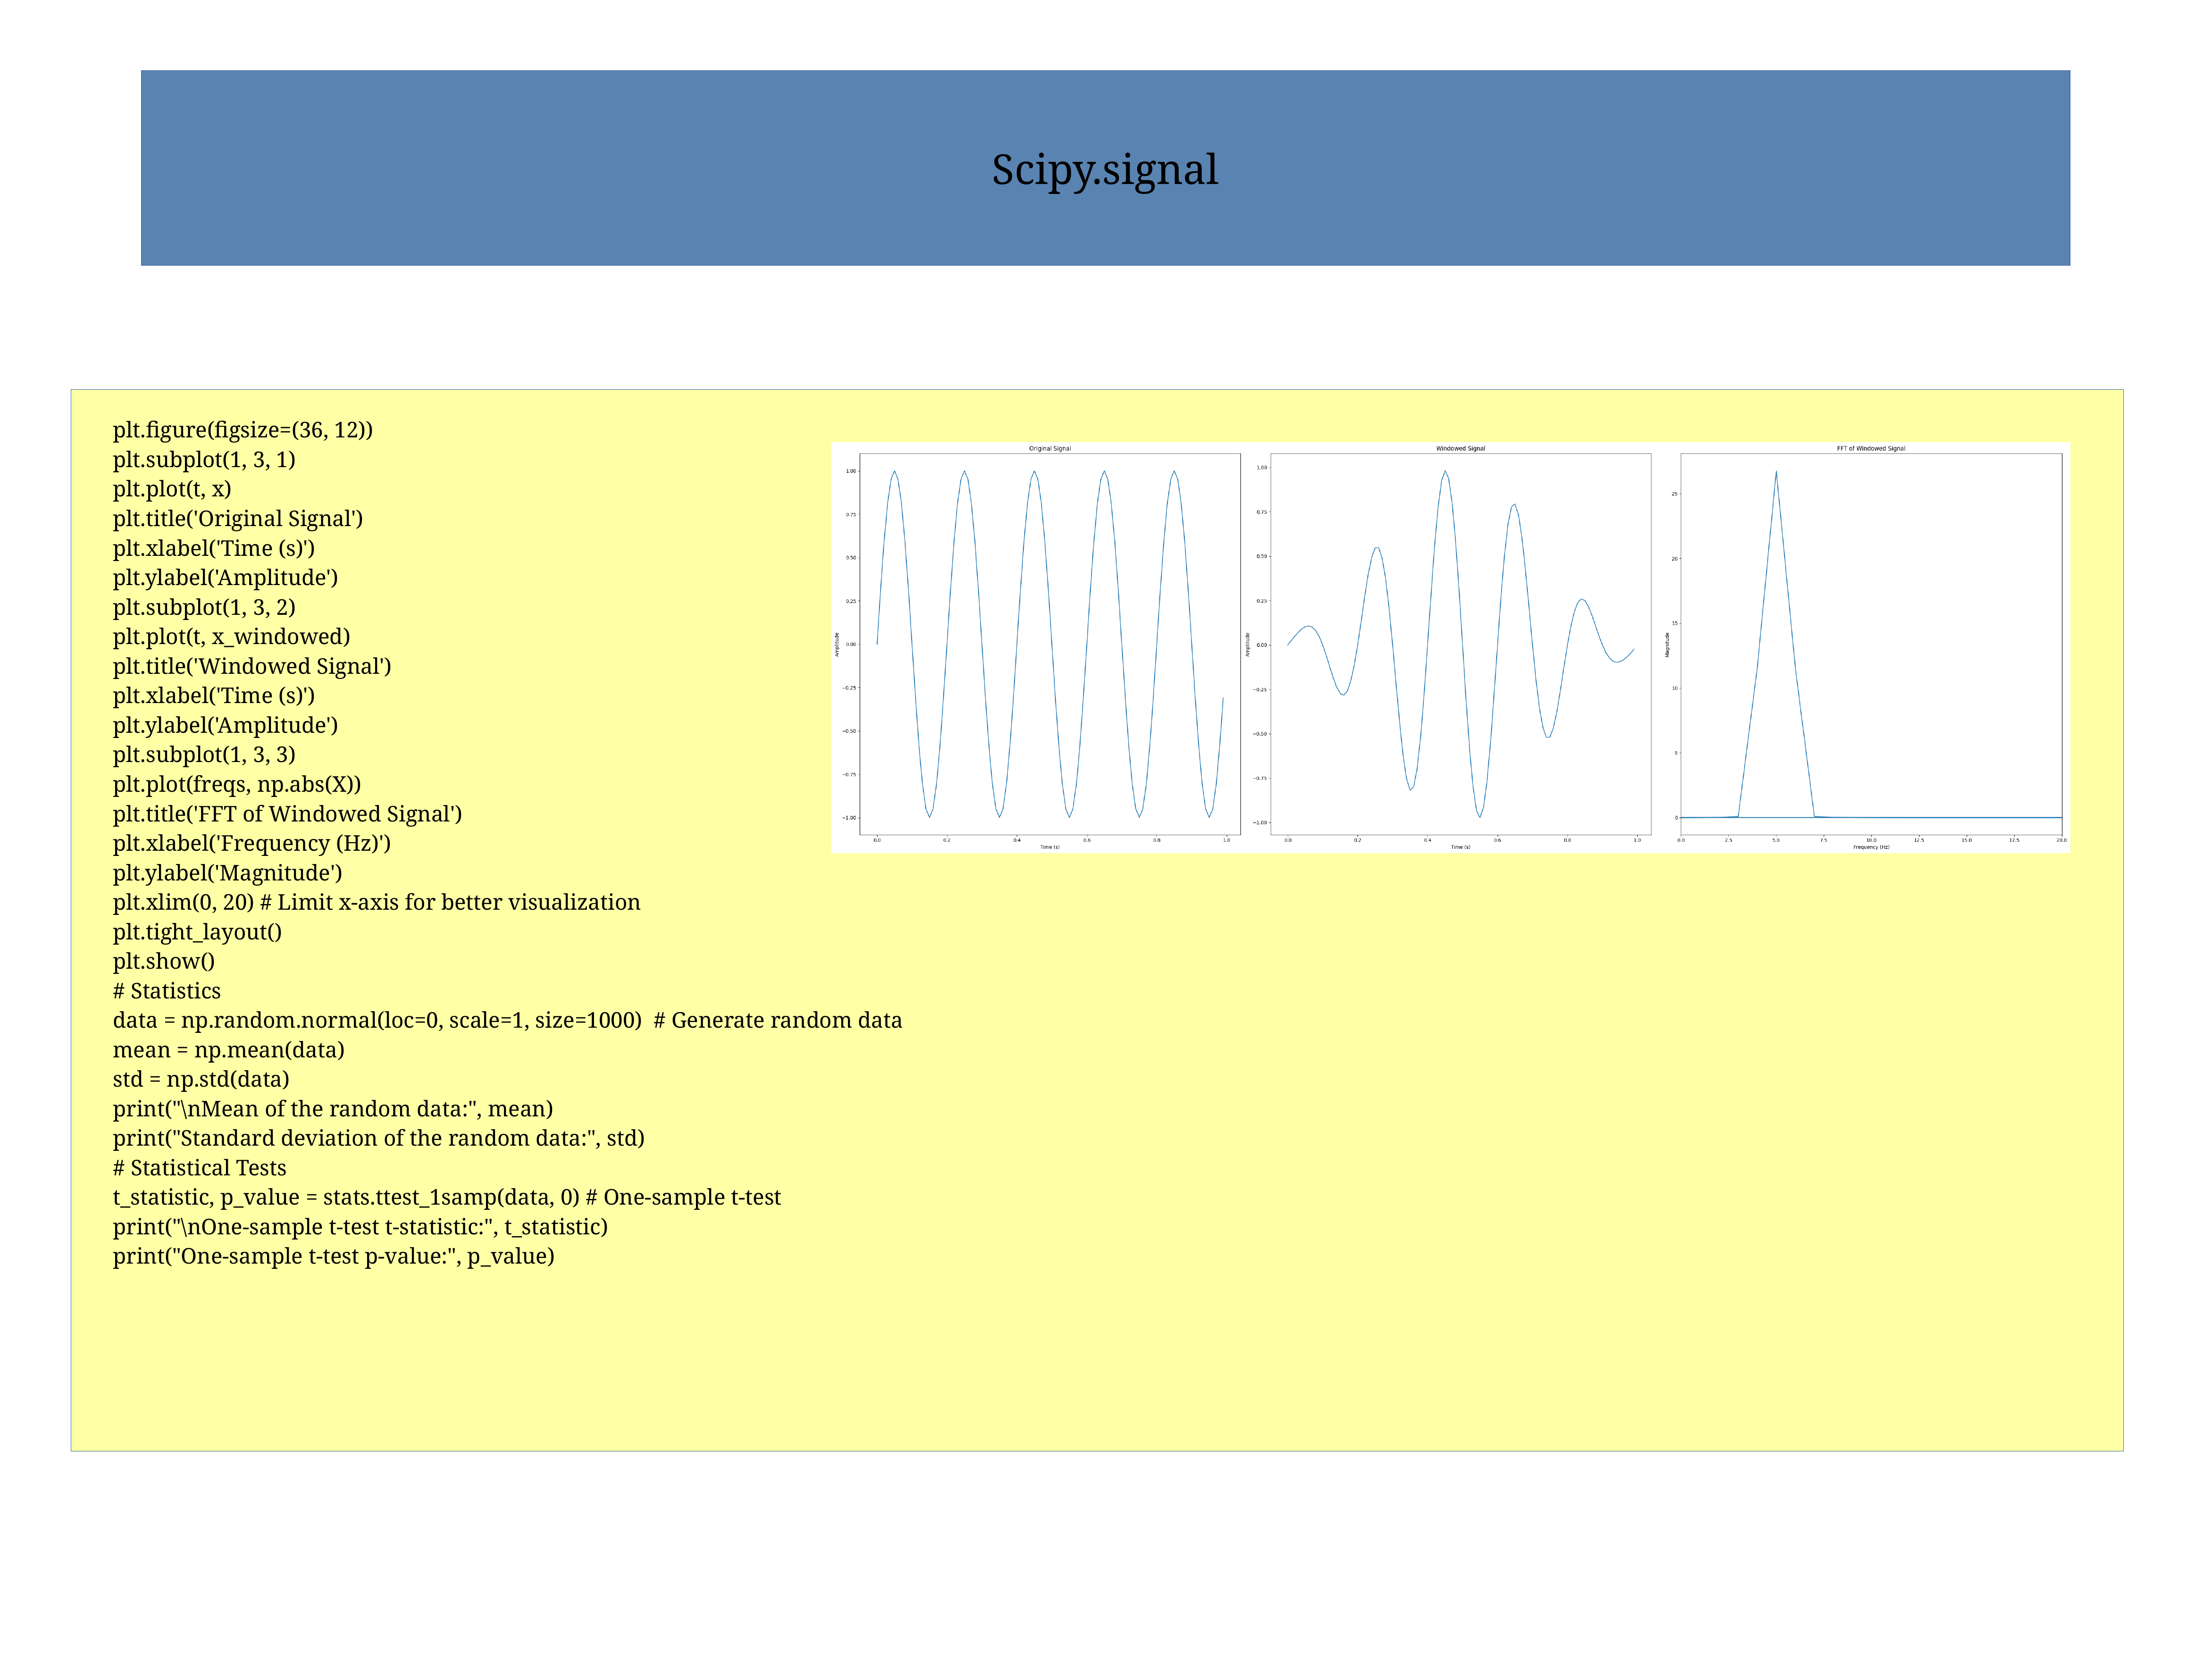

Scipy.signal
plt.figure(figsize=(36, 12))
plt.subplot(1, 3, 1)
plt.plot(t, x)
plt.title('Original Signal')
plt.xlabel('Time (s)')
plt.ylabel('Amplitude')
plt.subplot(1, 3, 2)
plt.plot(t, x_windowed)
plt.title('Windowed Signal')
plt.xlabel('Time (s)')
plt.ylabel('Amplitude')
plt.subplot(1, 3, 3)
plt.plot(freqs, np.abs(X))
plt.title('FFT of Windowed Signal')
plt.xlabel('Frequency (Hz)')
plt.ylabel('Magnitude')
plt.xlim(0, 20) # Limit x-axis for better visualization
plt.tight_layout()
plt.show()
# Statistics
data = np.random.normal(loc=0, scale=1, size=1000) # Generate random data
mean = np.mean(data)
std = np.std(data)
print("\nMean of the random data:", mean)
print("Standard deviation of the random data:", std)
# Statistical Tests
t_statistic, p_value = stats.ttest_1samp(data, 0) # One-sample t-test
print("\nOne-sample t-test t-statistic:", t_statistic)
print("One-sample t-test p-value:", p_value)